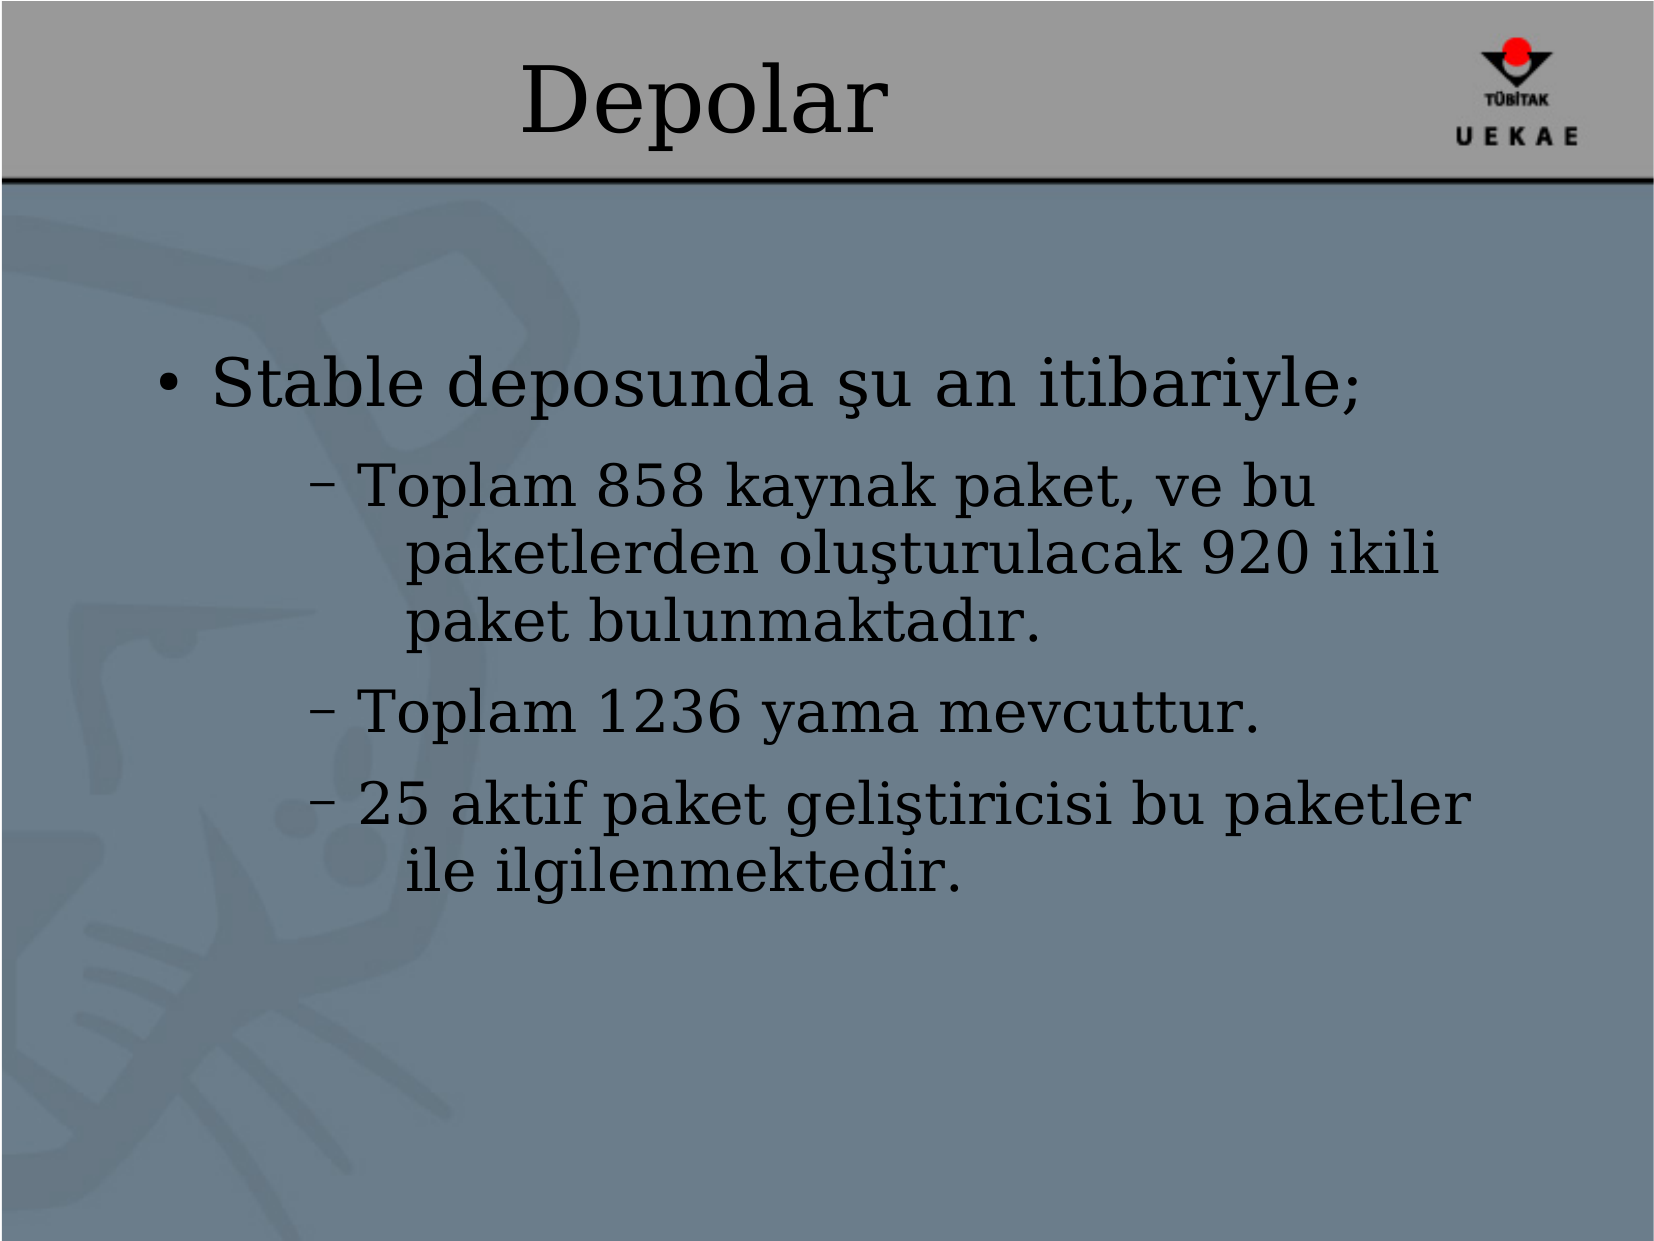

# Depolar
Stable deposunda şu an itibariyle;
Toplam 858 kaynak paket, ve bu paketlerden oluşturulacak 920 ikili paket bulunmaktadır.
Toplam 1236 yama mevcuttur.
25 aktif paket geliştiricisi bu paketler ile ilgilenmektedir.